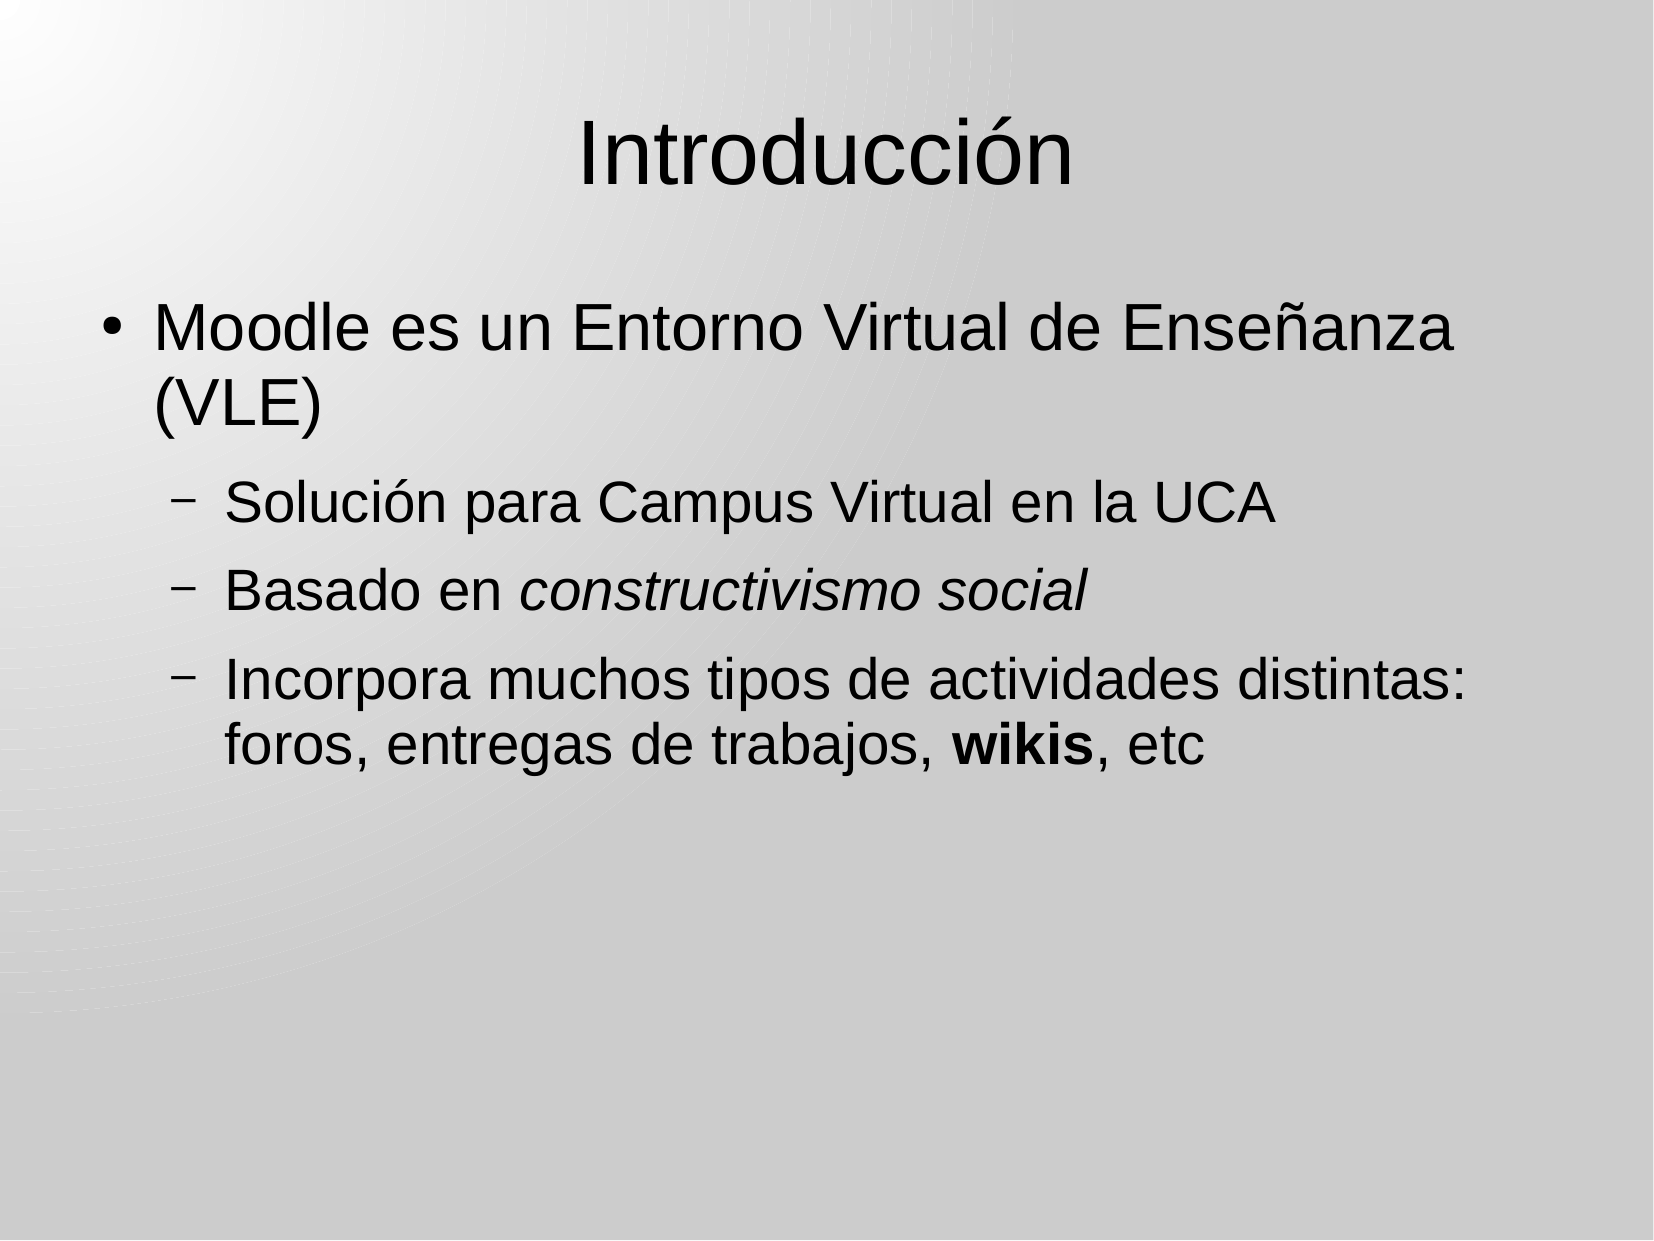

# Introducción
Moodle es un Entorno Virtual de Enseñanza (VLE)
Solución para Campus Virtual en la UCA
Basado en constructivismo social
Incorpora muchos tipos de actividades distintas: foros, entregas de trabajos, wikis, etc